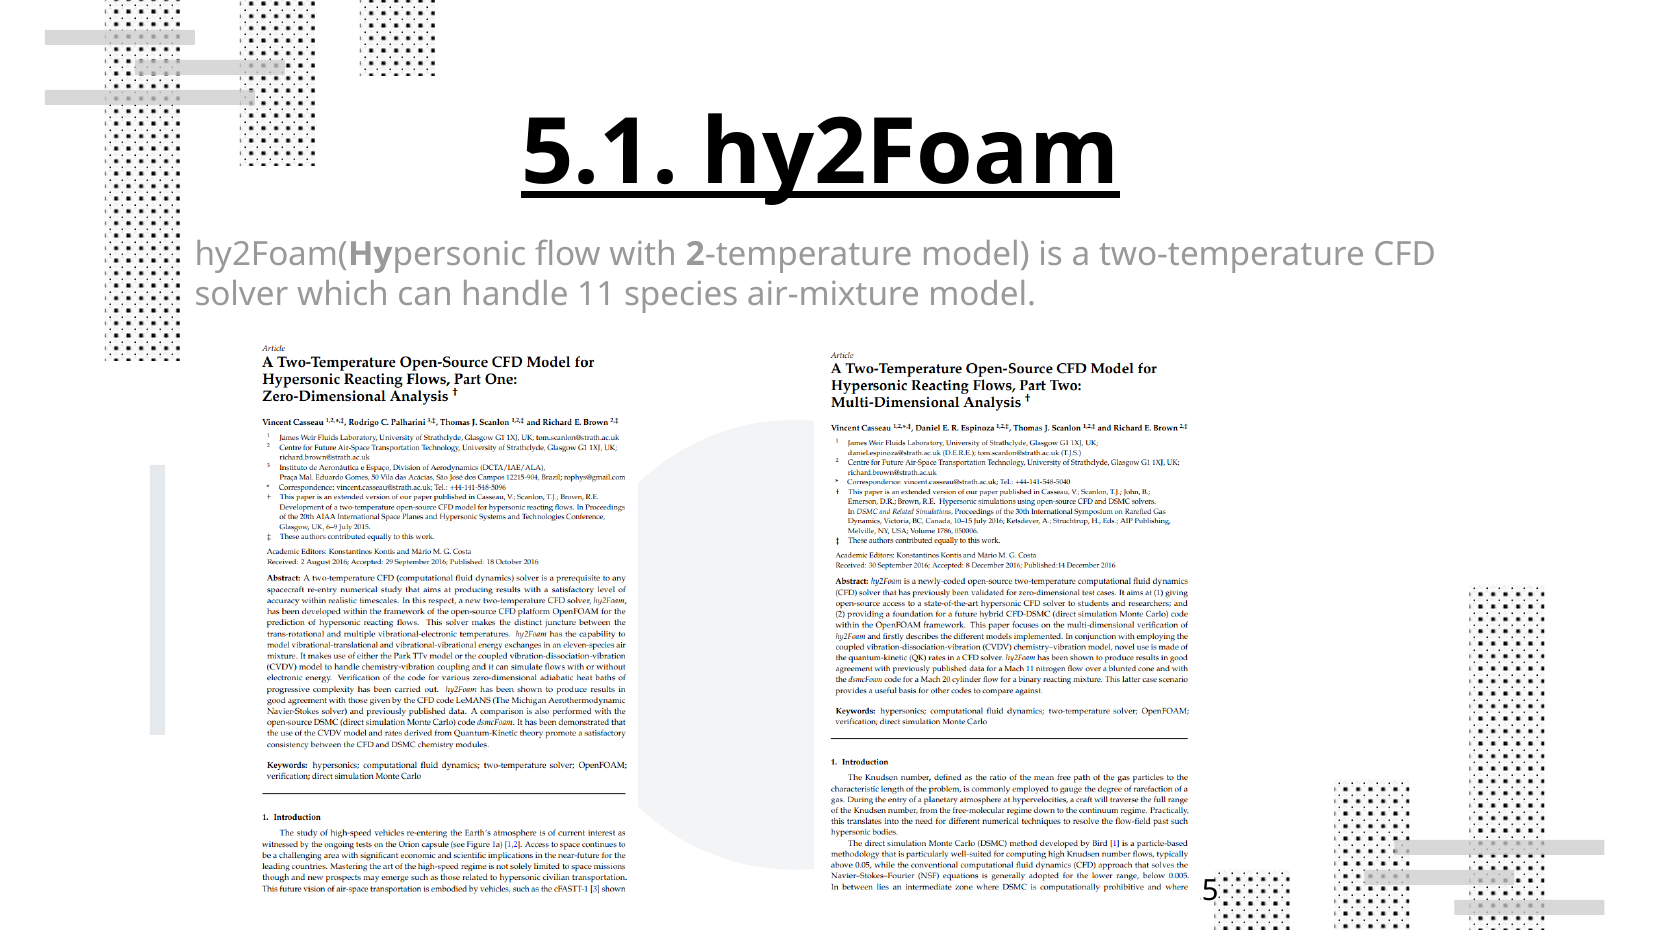

# 5.1. hy2Foam
hy2Foam(Hypersonic flow with 2-temperature model) is a two-temperature CFD solver which can handle 11 species air-mixture model.
25